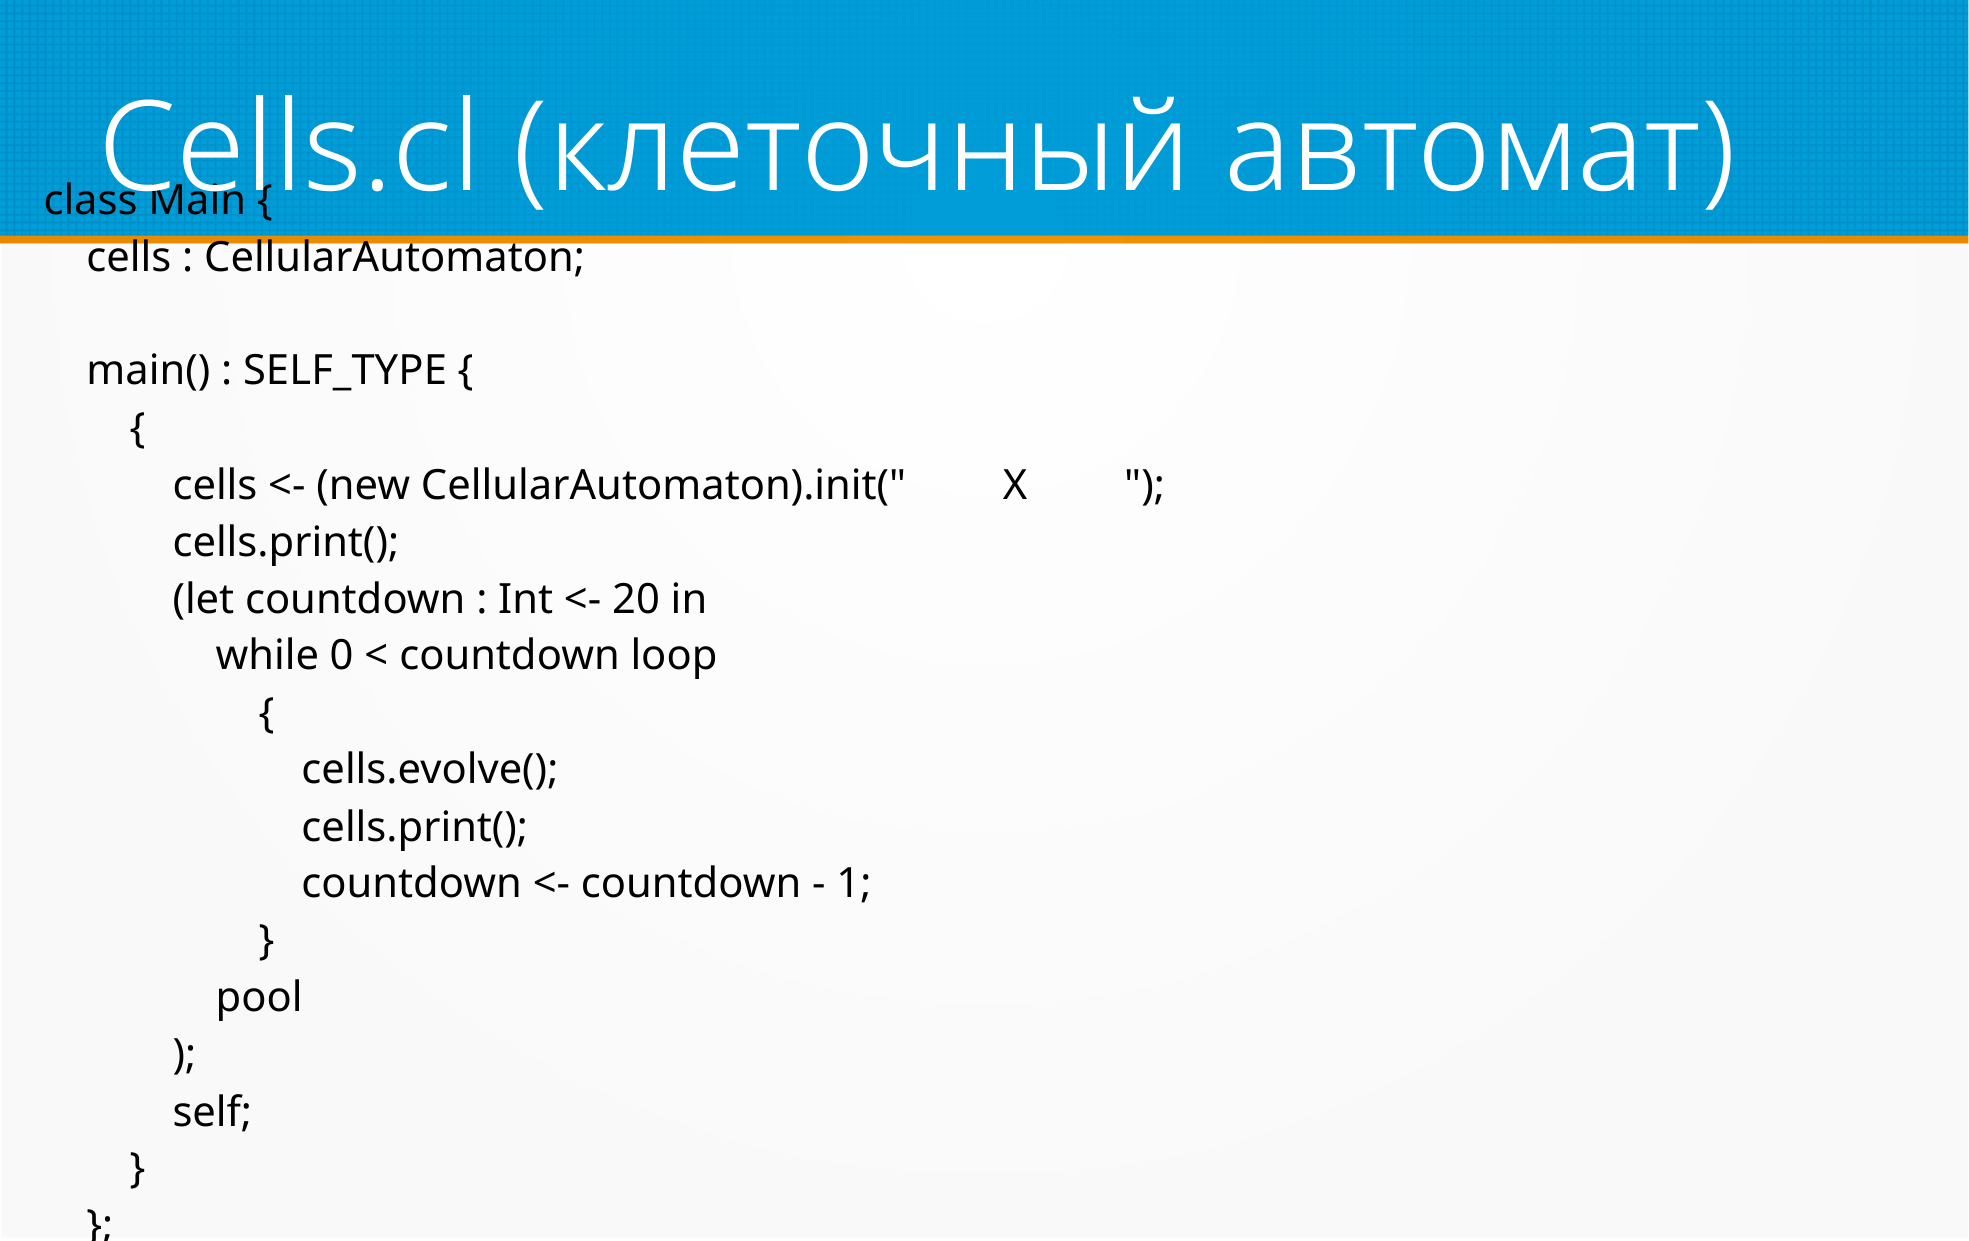

# Cells.cl (клеточный автомат)
class Main {
 cells : CellularAutomaton;
 main() : SELF_TYPE {
 {
 cells <- (new CellularAutomaton).init(" X ");
 cells.print();
 (let countdown : Int <- 20 in
 while 0 < countdown loop
 {
 cells.evolve();
 cells.print();
 countdown <- countdown - 1;
 }
 pool
 );
 self;
 }
 };
};